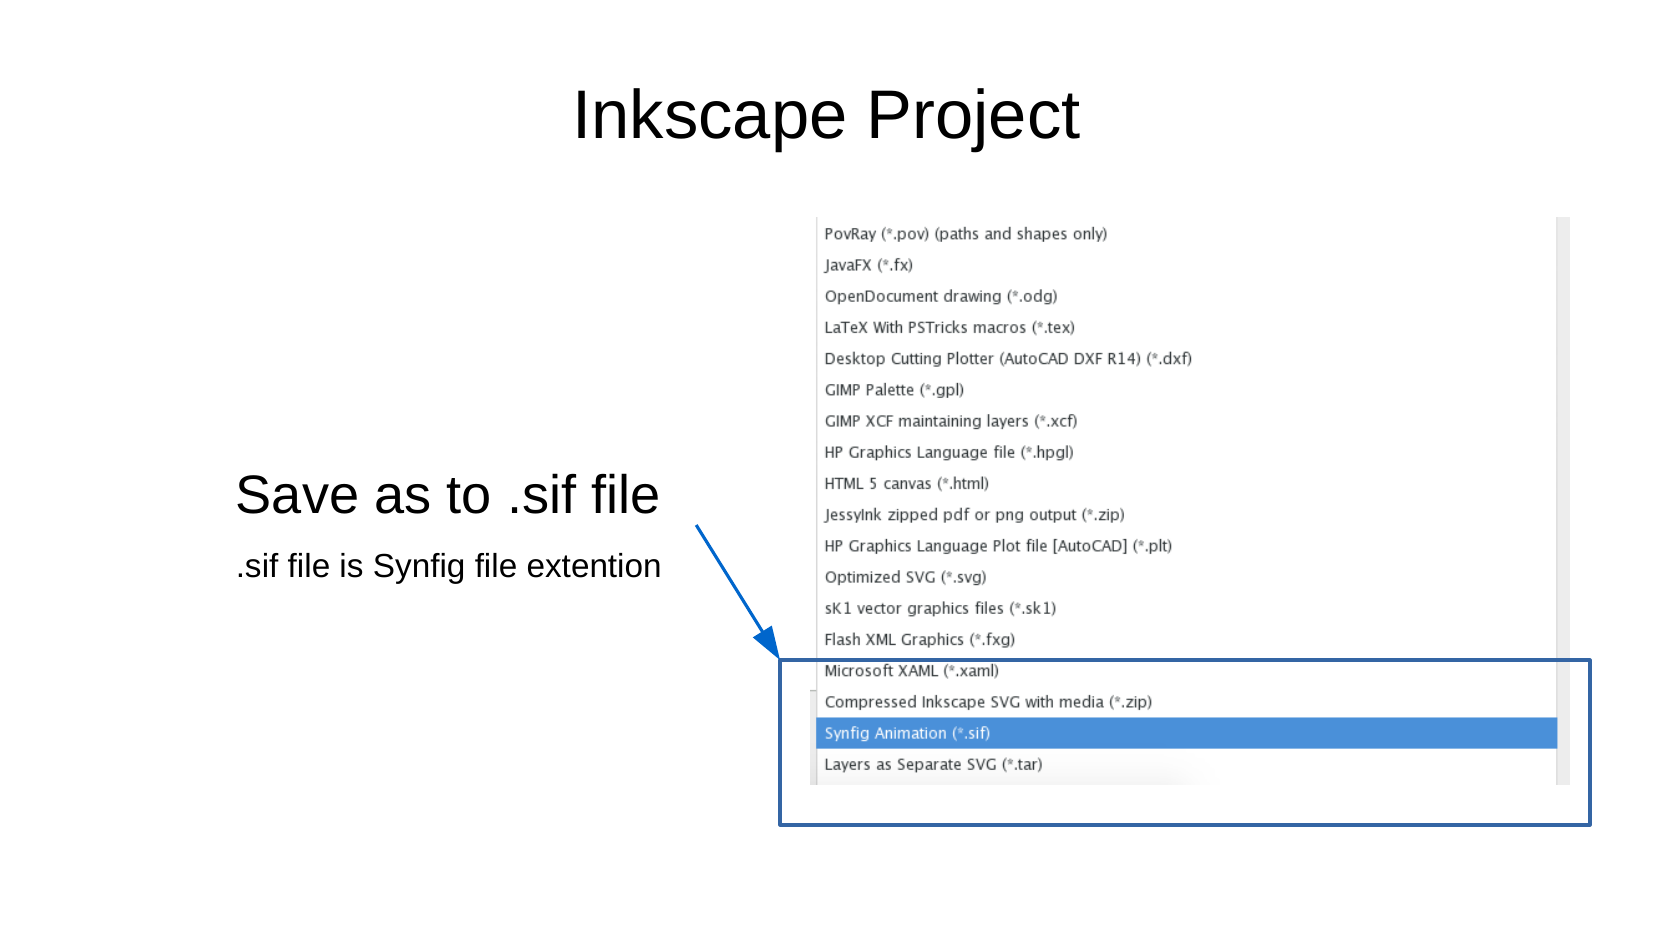

# Inkscape Project
Save as to .sif file
.sif file is Synfig file extention